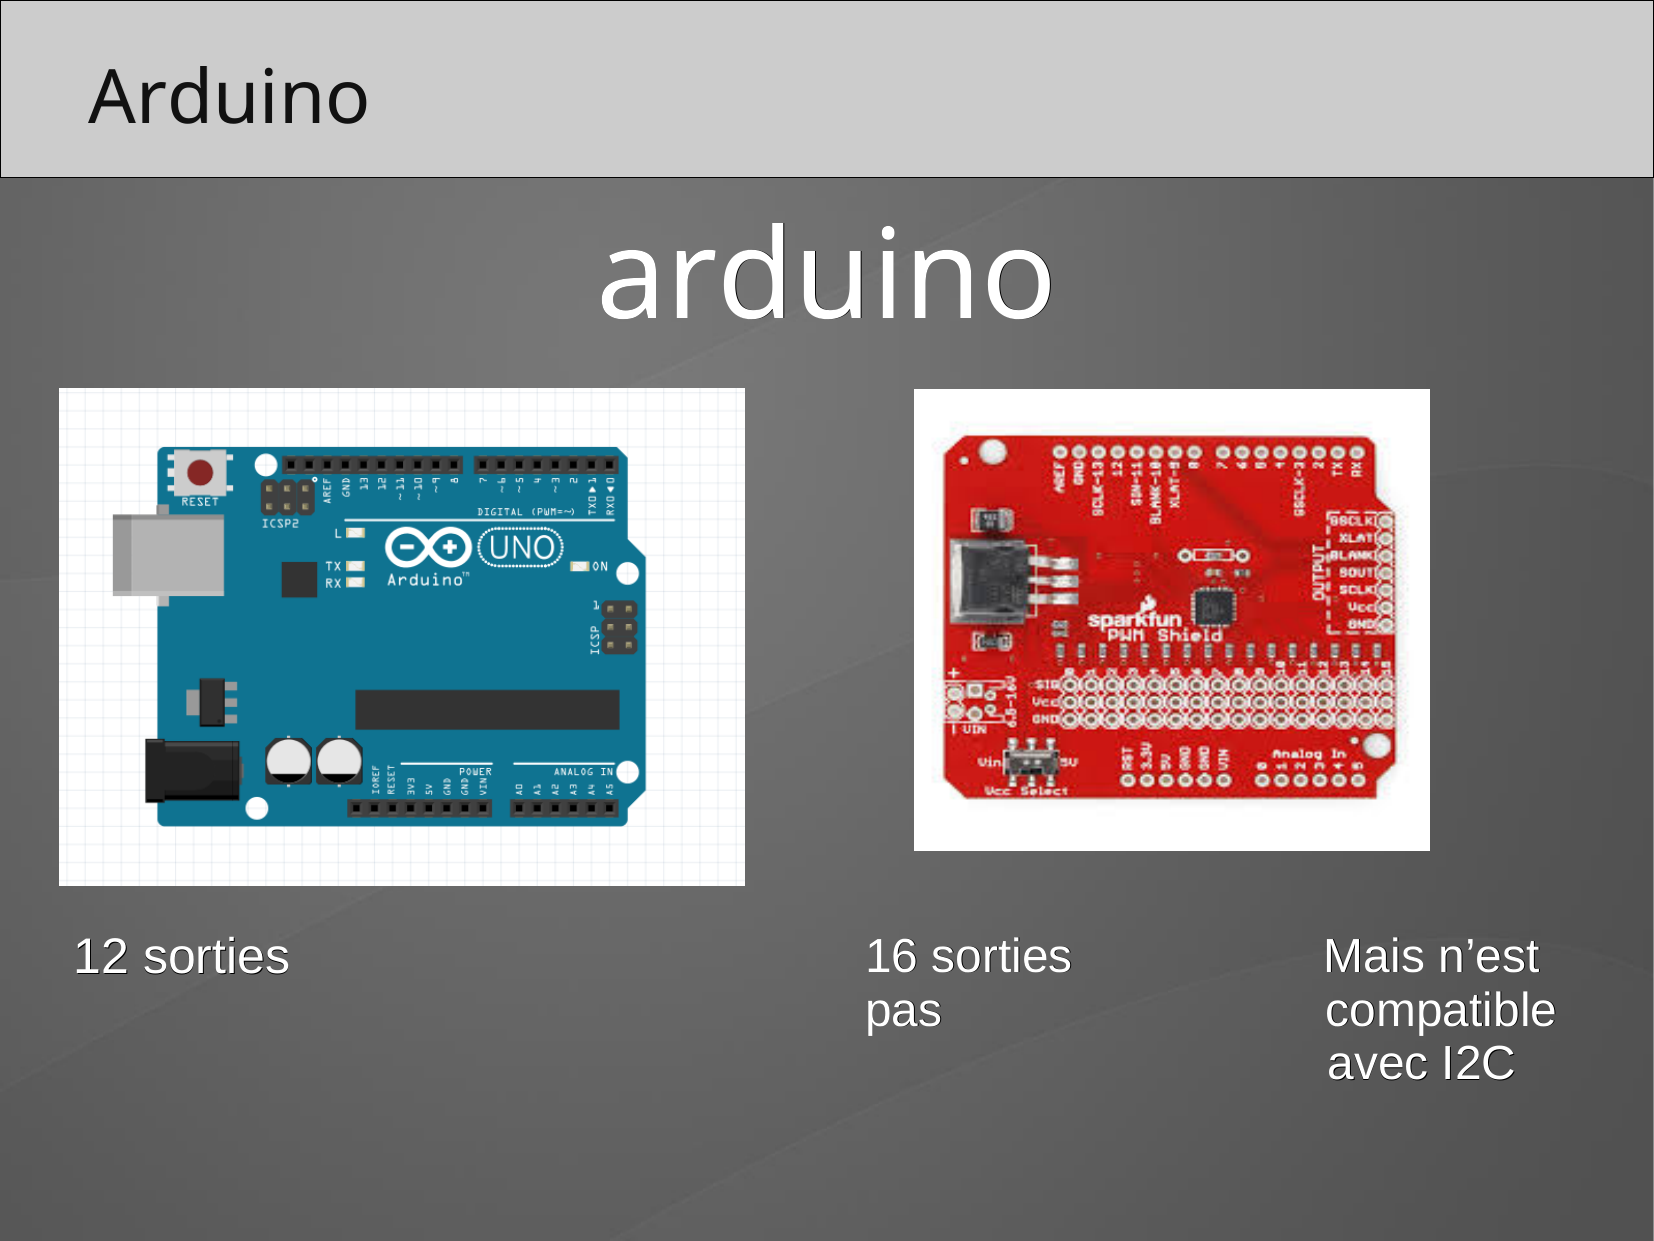

Arduino
arduino
12 sorties
16 sorties Mais n’est pas compatible avec I2C